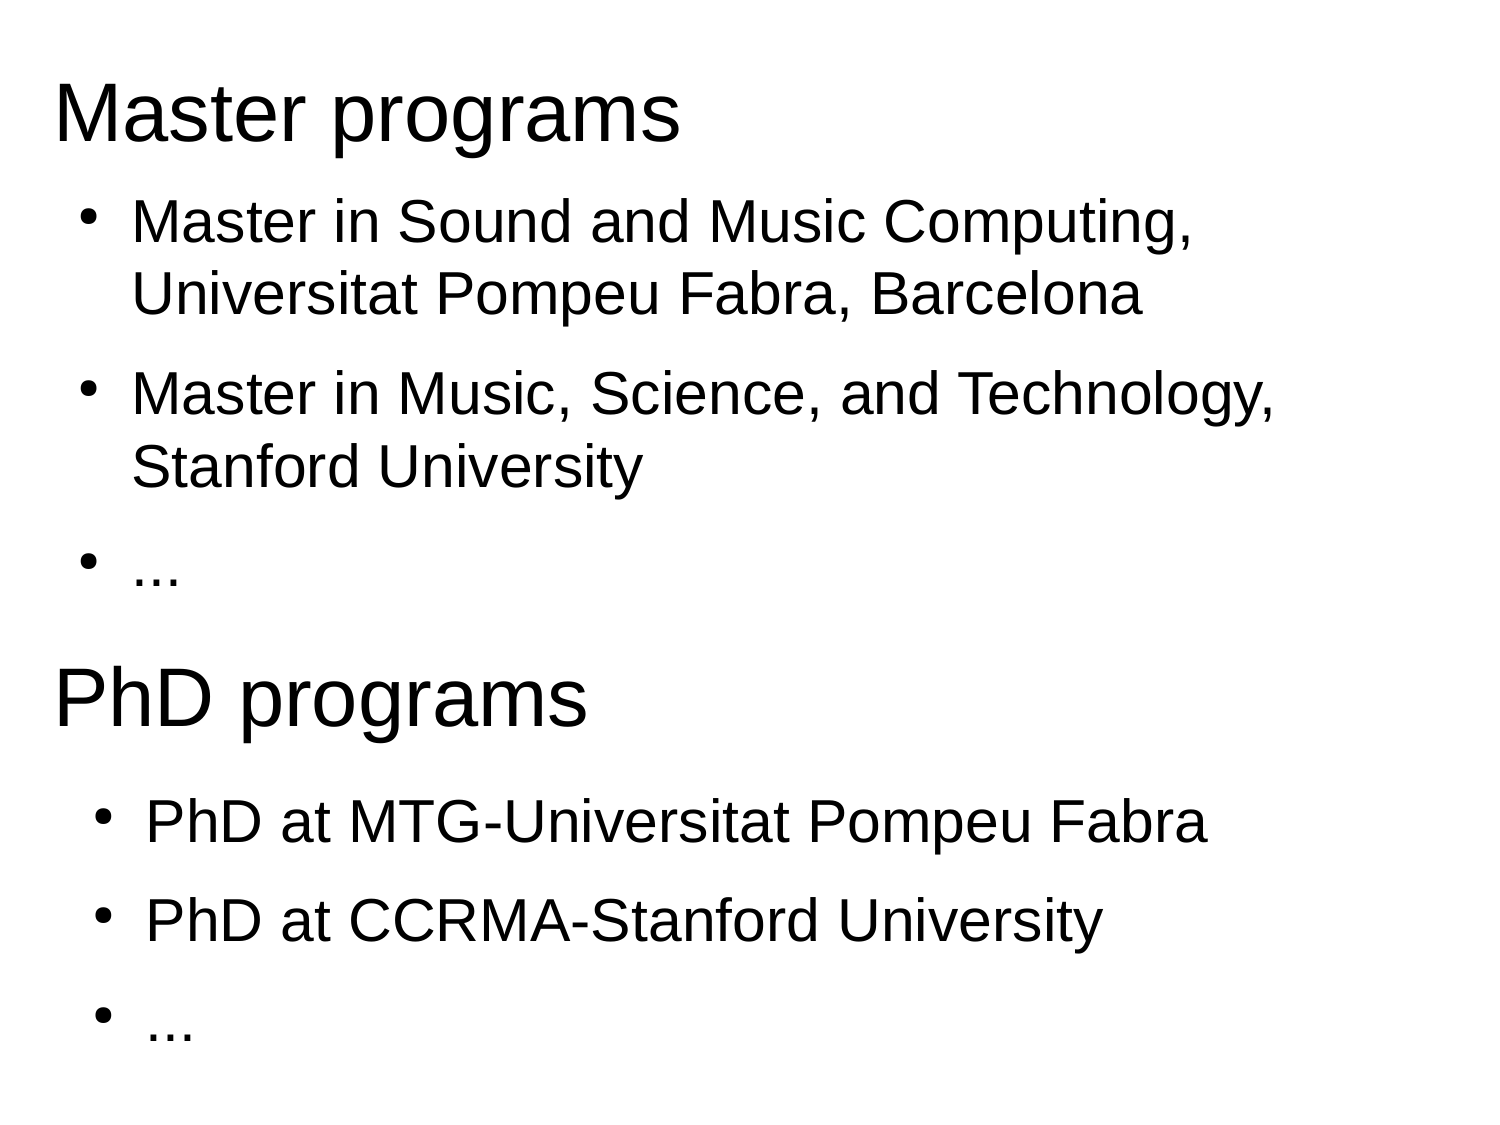

# Master programs
Master in Sound and Music Computing, Universitat Pompeu Fabra, Barcelona
Master in Music, Science, and Technology, Stanford University
...
PhD programs
PhD at MTG-Universitat Pompeu Fabra
PhD at CCRMA-Stanford University
...